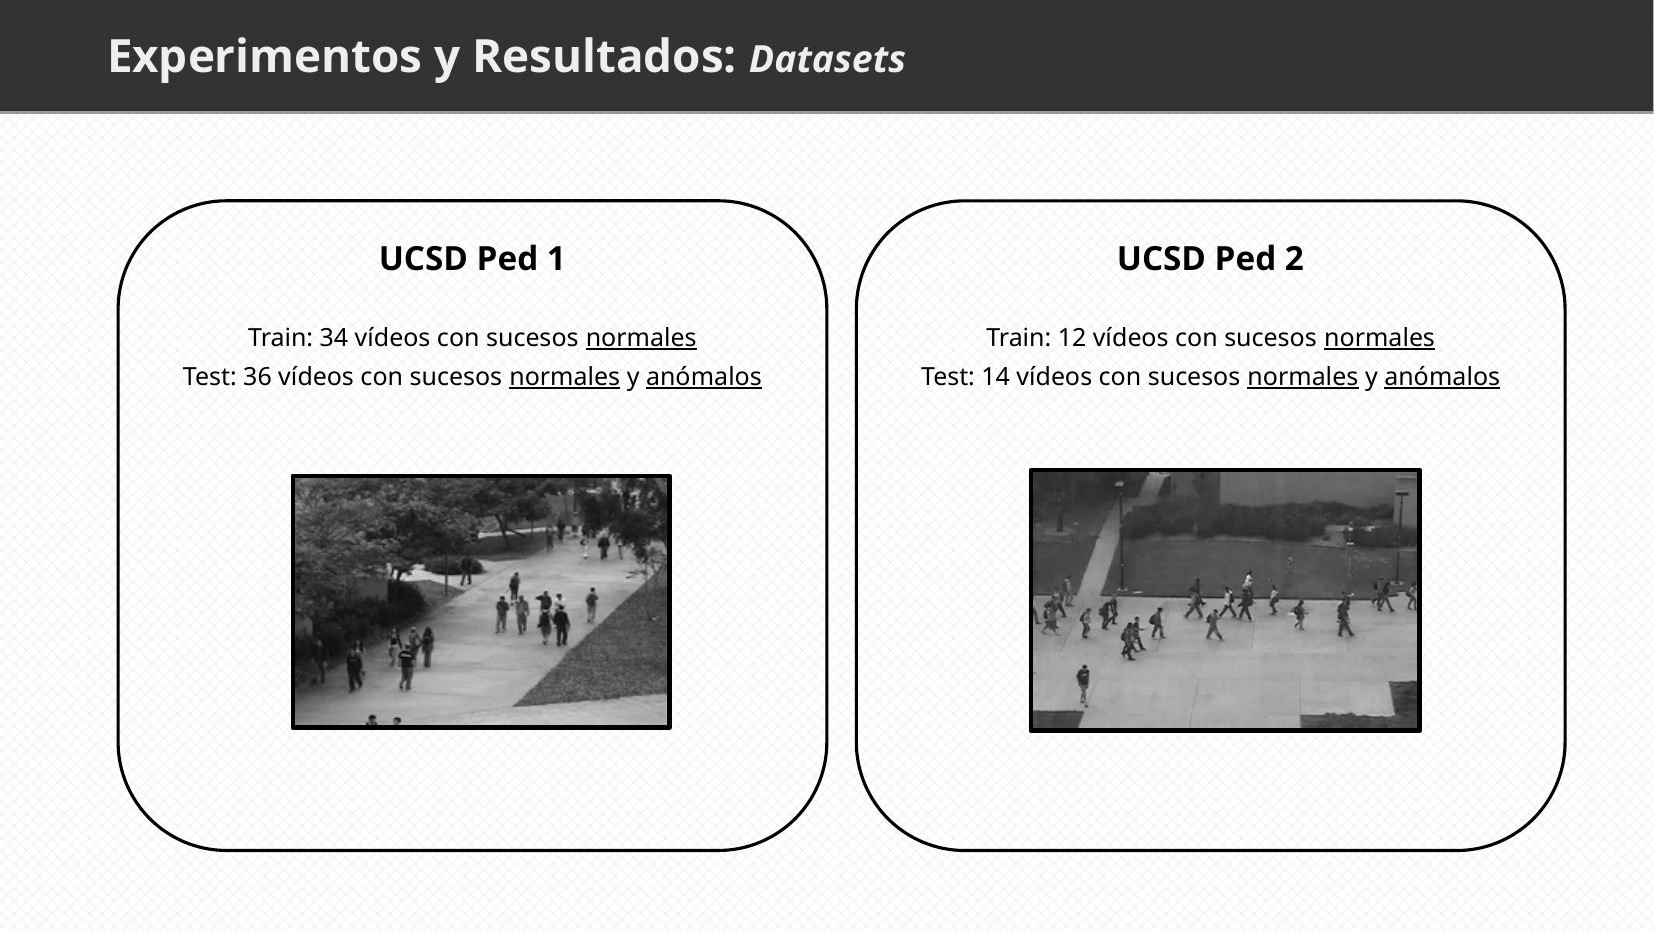

Experimentos y Resultados: Datasets
UCSD Ped 1
Train: 34 vídeos con sucesos normales
Test: 36 vídeos con sucesos normales y anómalos
UCSD Ped 2
Train: 12 vídeos con sucesos normales
Test: 14 vídeos con sucesos normales y anómalos